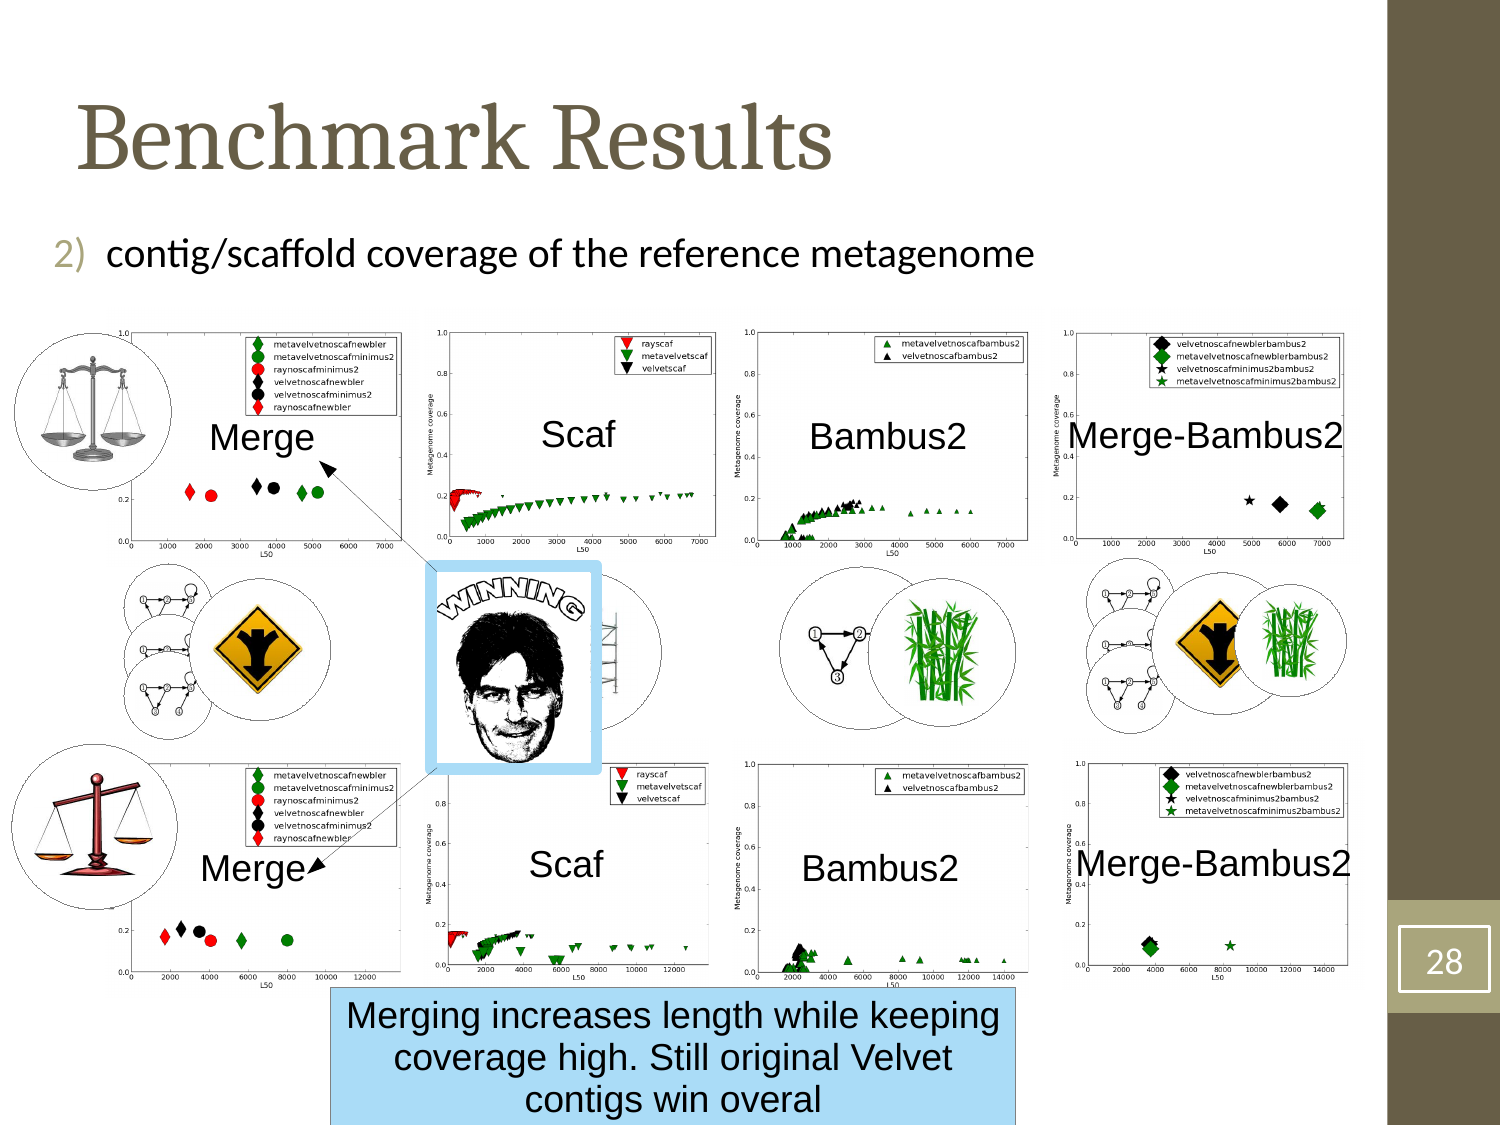

# Benchmark Results
contig/scaﬀold coverage of the reference metagenome
Bambus2
Merge
Scaf
Merge-Bambus2
Merge
Scaf
Bambus2
Merge-Bambus2
28
Merging increases length while keeping coverage high. Still original Velvet contigs win overal